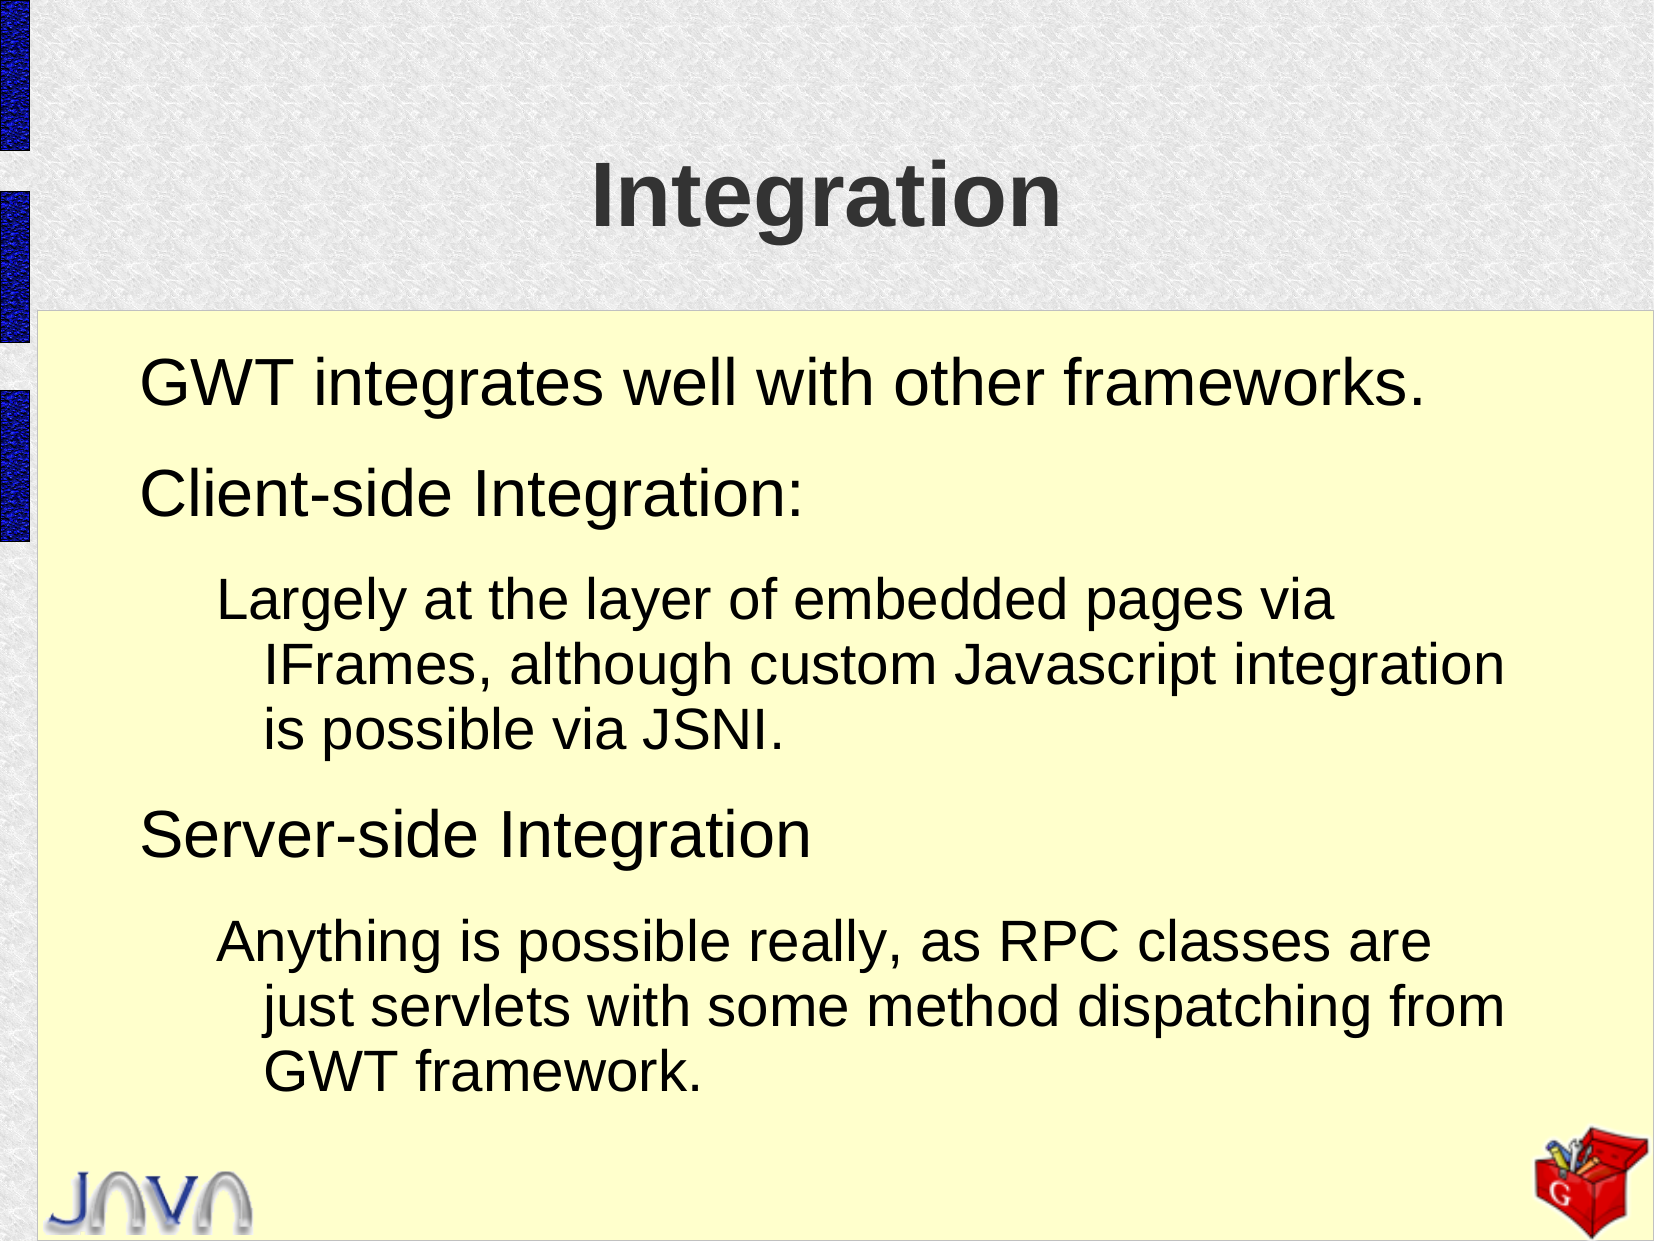

# Integration
GWT integrates well with other frameworks.
Client-side Integration:
Largely at the layer of embedded pages via IFrames, although custom Javascript integration is possible via JSNI.
Server-side Integration
Anything is possible really, as RPC classes are just servlets with some method dispatching from GWT framework.